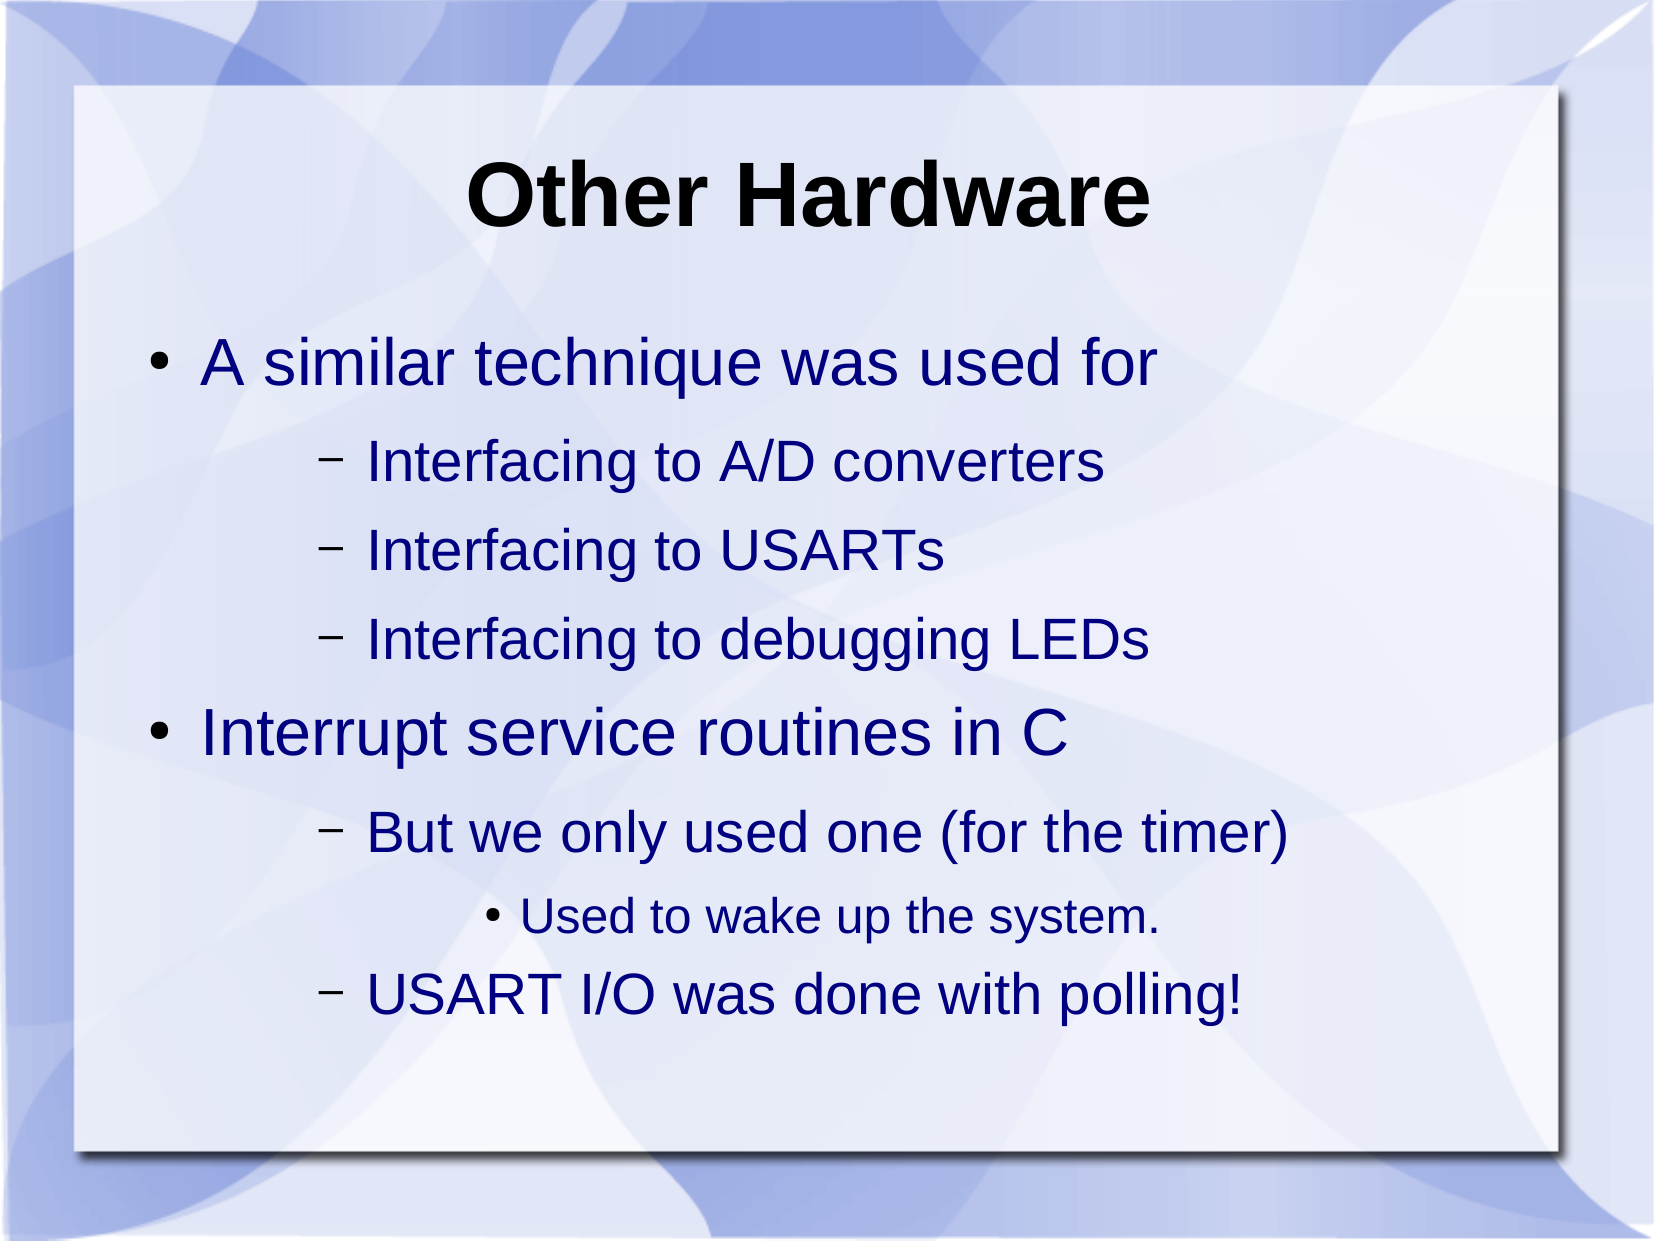

# Other Hardware
A similar technique was used for
Interfacing to A/D converters
Interfacing to USARTs
Interfacing to debugging LEDs
Interrupt service routines in C
But we only used one (for the timer)
Used to wake up the system.
USART I/O was done with polling!